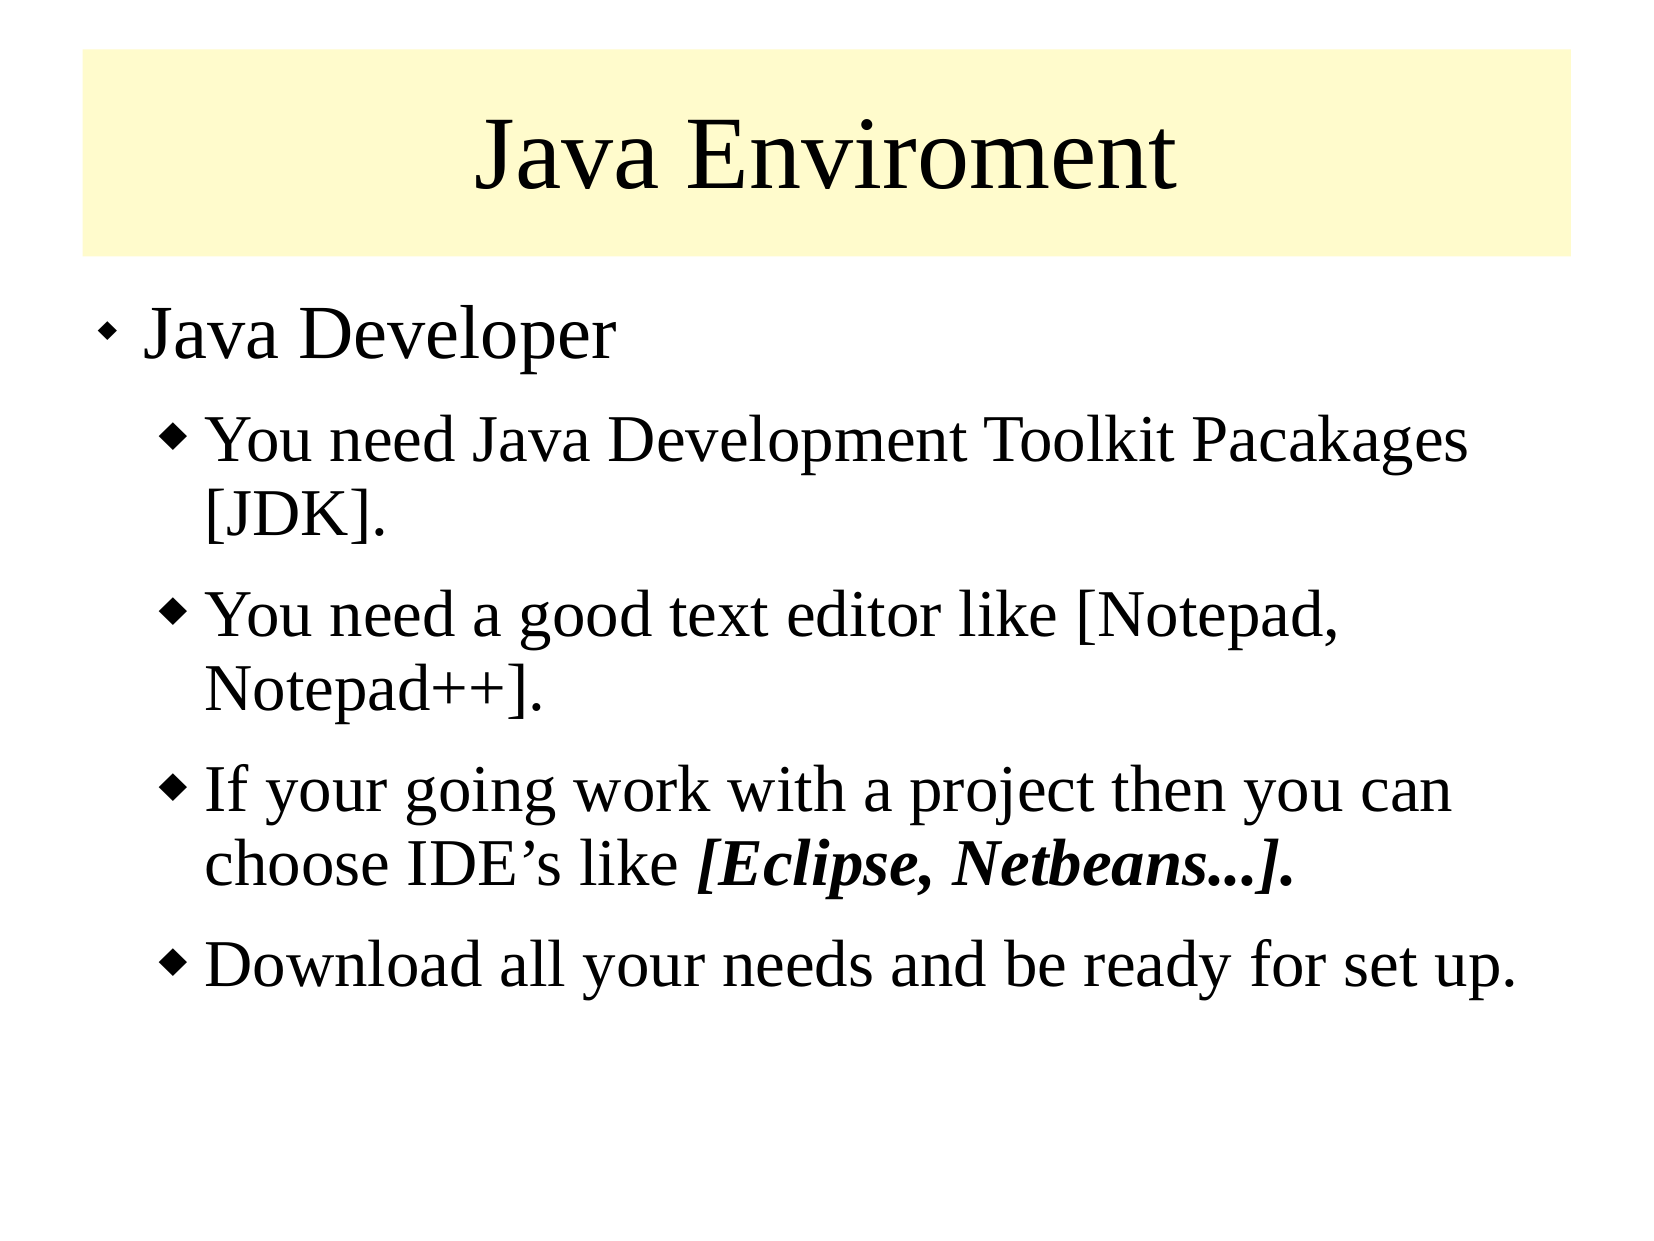

# Java Enviroment
Java Developer
You need Java Development Toolkit Pacakages [JDK].
You need a good text editor like [Notepad, Notepad++].
If your going work with a project then you can choose IDE’s like [Eclipse, Netbeans...].
Download all your needs and be ready for set up.